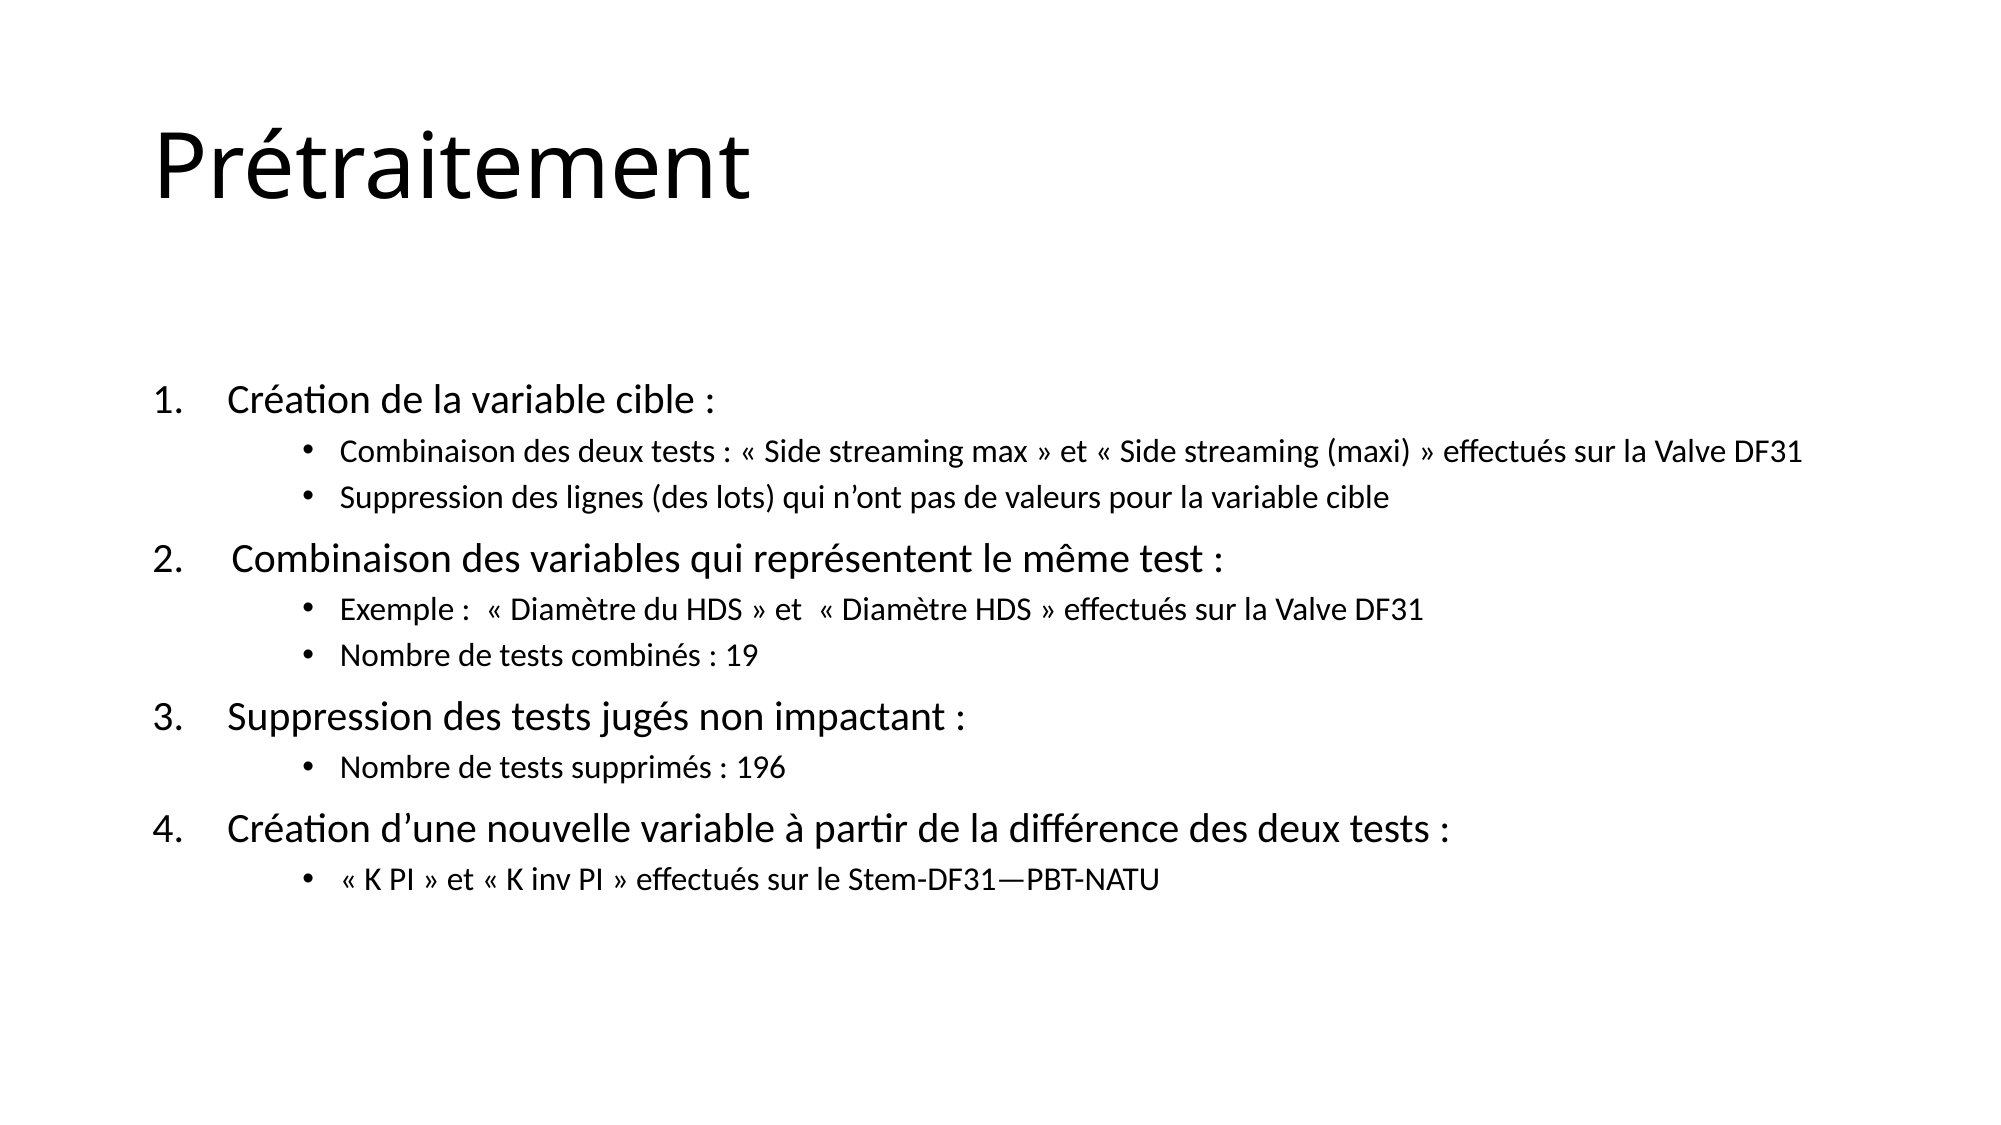

# Prétraitement
Création de la variable cible :
Combinaison des deux tests : « Side streaming max » et « Side streaming (maxi) » effectués sur la Valve DF31
Suppression des lignes (des lots) qui n’ont pas de valeurs pour la variable cible
2. Combinaison des variables qui représentent le même test :
Exemple : « Diamètre du HDS » et  « Diamètre HDS » effectués sur la Valve DF31
Nombre de tests combinés : 19
Suppression des tests jugés non impactant :
Nombre de tests supprimés : 196
Création d’une nouvelle variable à partir de la différence des deux tests :
« K PI » et « K inv PI » effectués sur le Stem-DF31—PBT-NATU